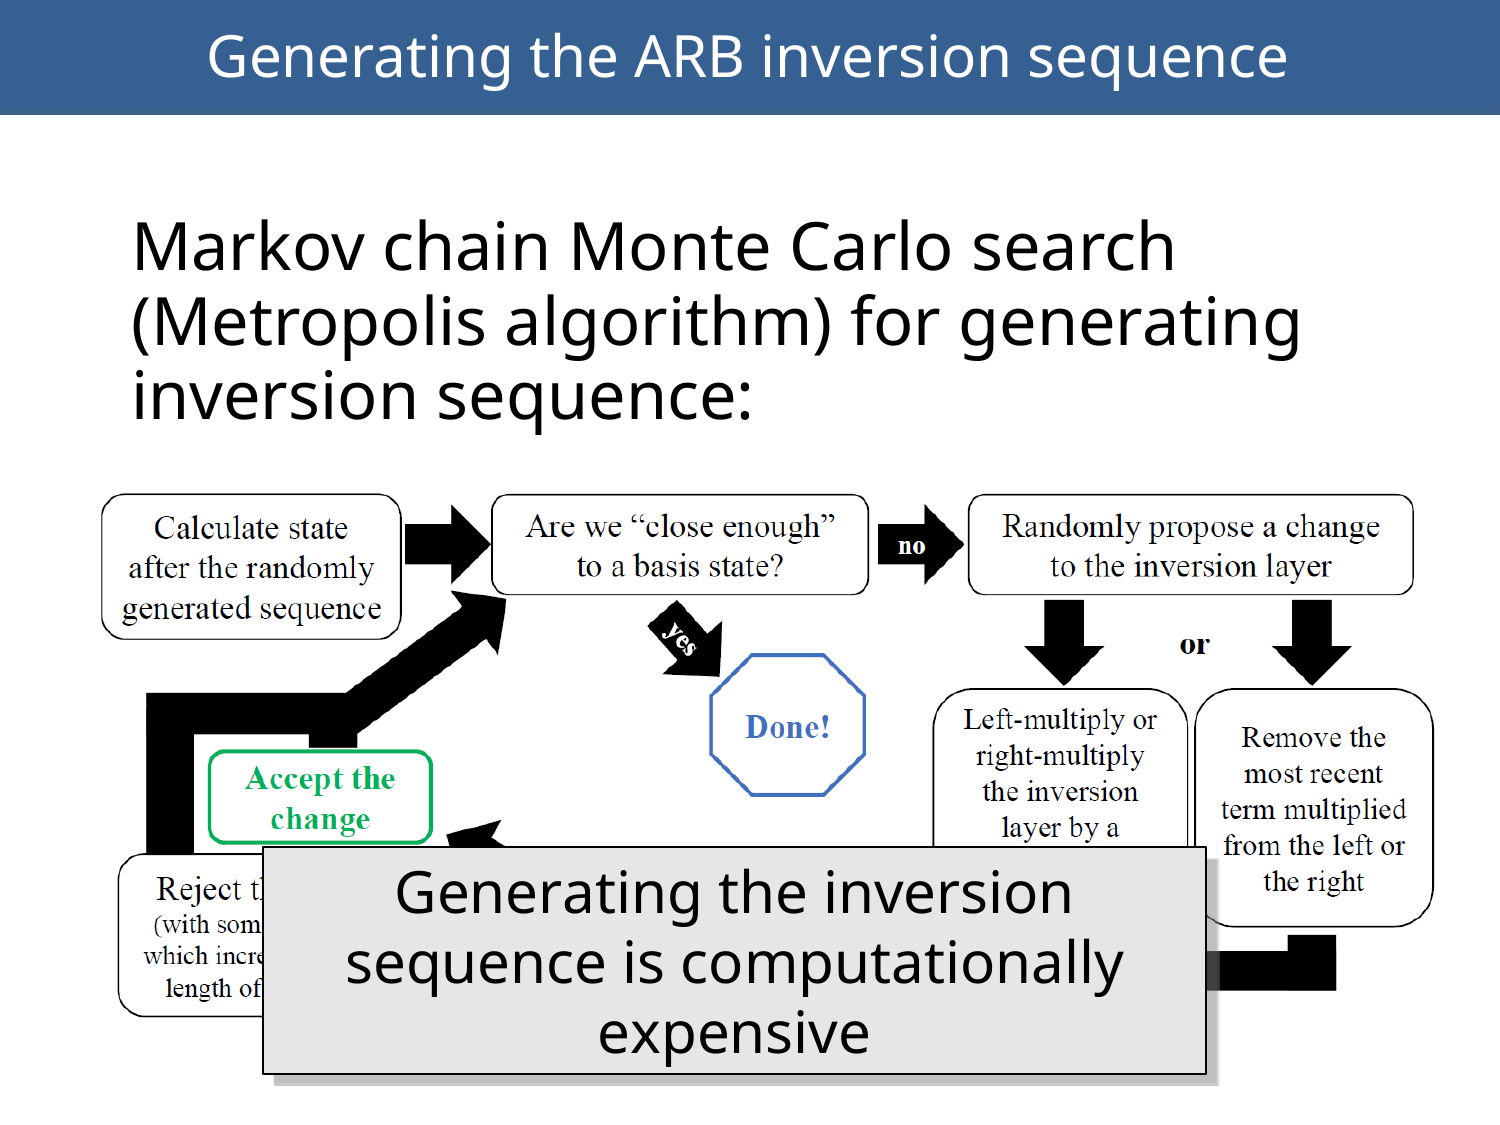

# Generating the ARB inversion sequence
Markov chain Monte Carlo search (Metropolis algorithm) for generating inversion sequence:
Generating the inversion sequence is computationally expensive